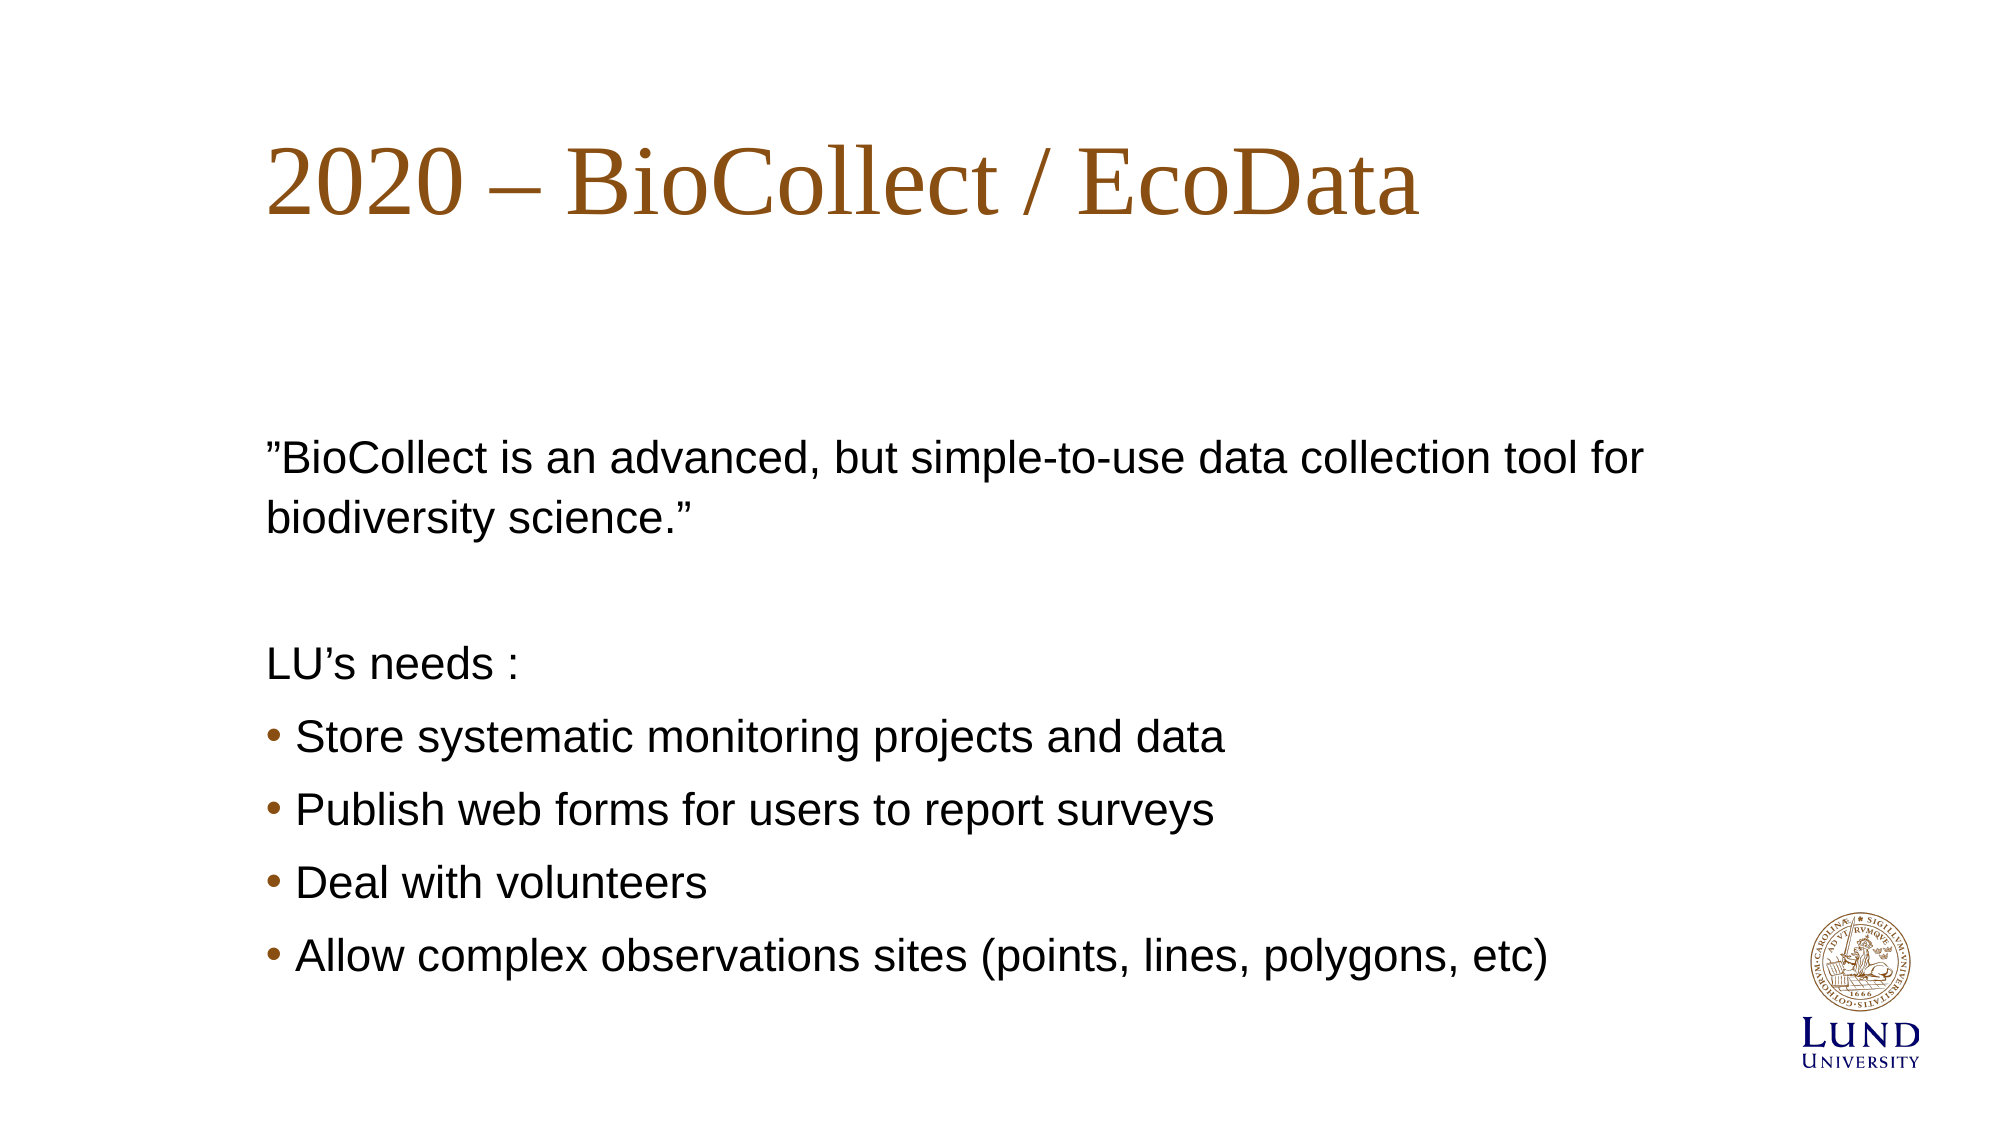

# 2020 – BioCollect / EcoData
”BioCollect is an advanced, but simple-to-use data collection tool for biodiversity science.”
LU’s needs :
Store systematic monitoring projects and data
Publish web forms for users to report surveys
Deal with volunteers
Allow complex observations sites (points, lines, polygons, etc)